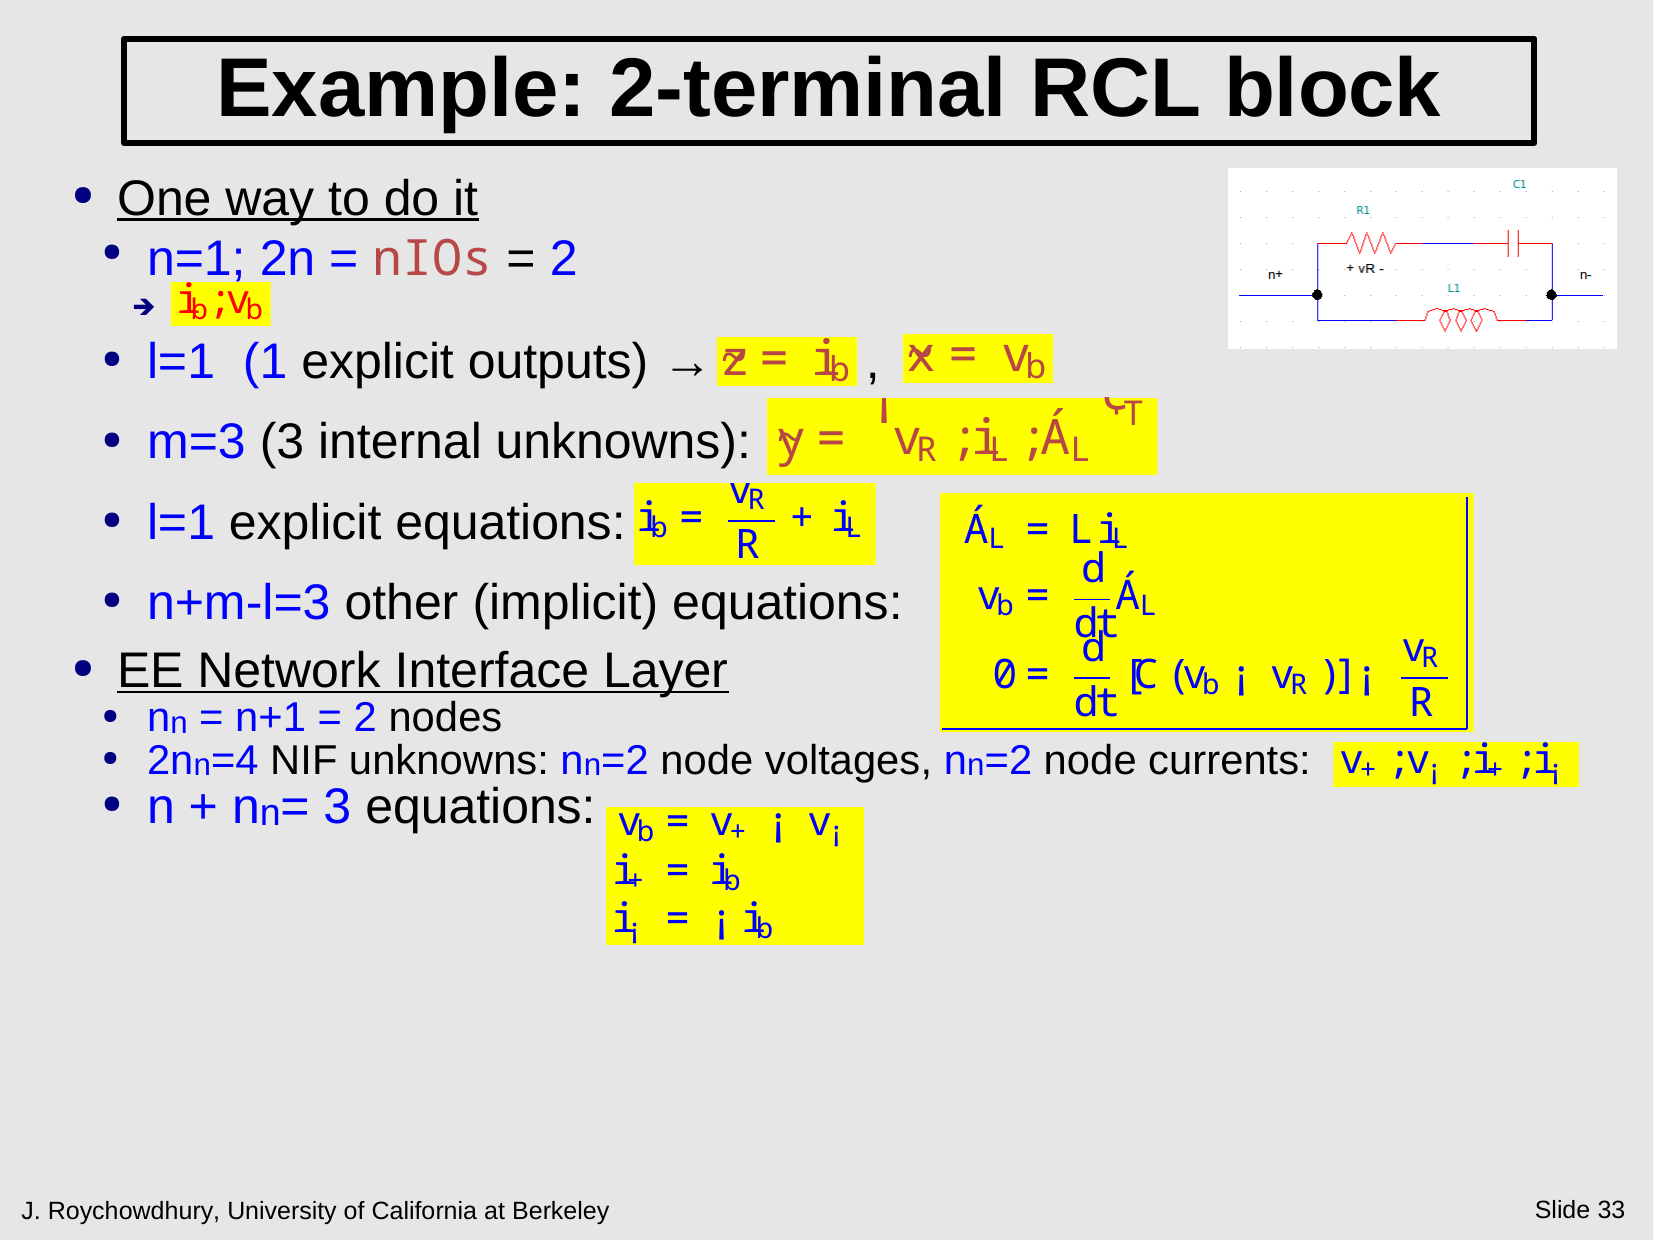

# Example: 2-terminal RCL block
One way to do it
n=1; 2n = nIOs = 2
l=1 (1 explicit outputs) → ,
m=3 (3 internal unknowns):
l=1 explicit equations:
n+m-l=3 other (implicit) equations:
EE Network Interface Layer
nn = n+1 = 2 nodes
2nn=4 NIF unknowns: nn=2 node voltages, nn=2 node currents:
n + nn= 3 equations: